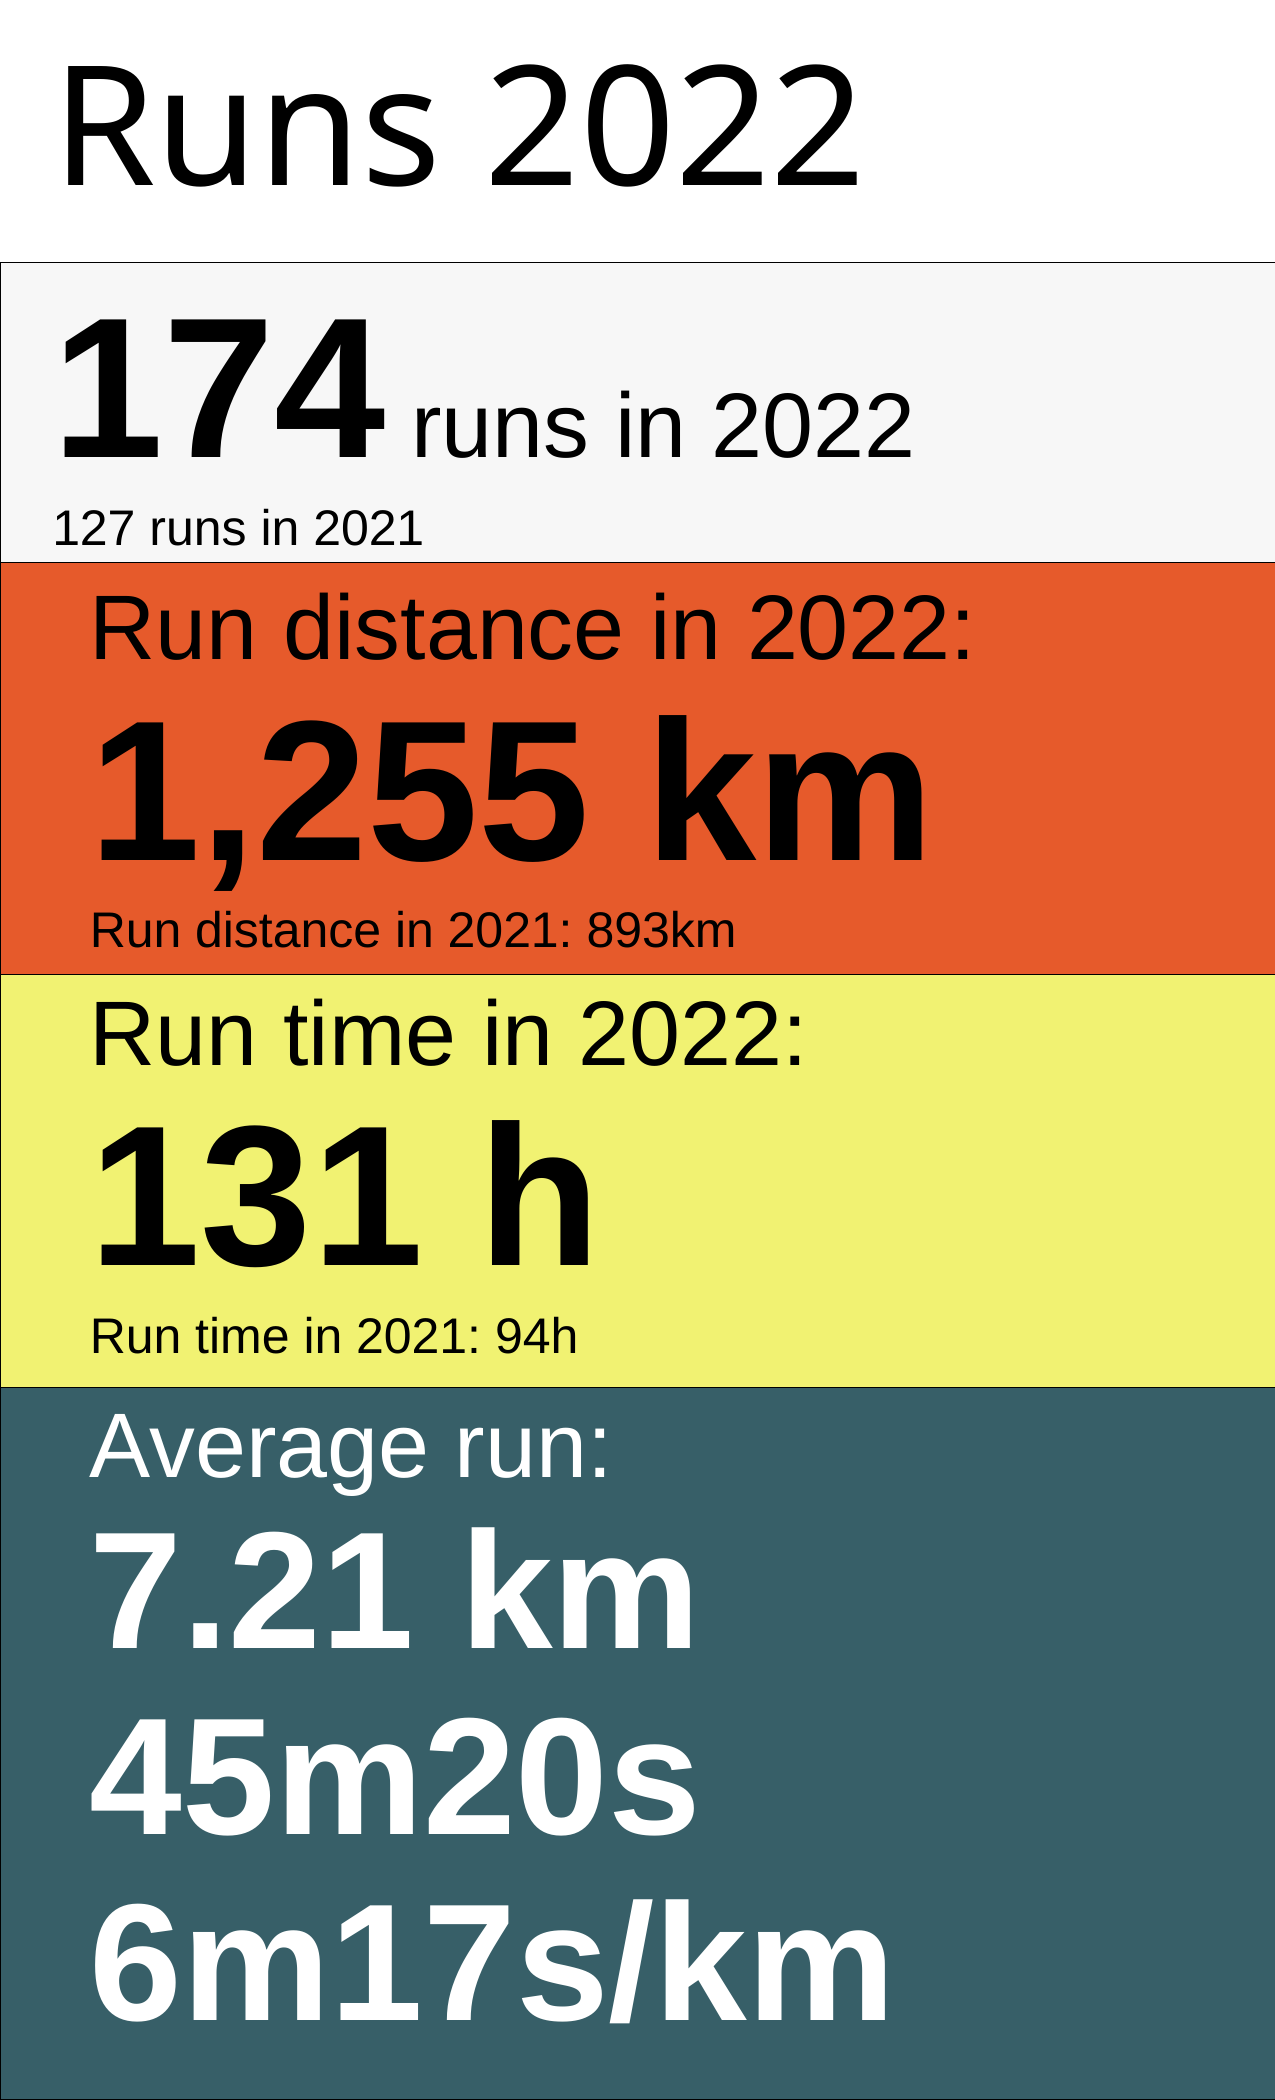

Runs 2022
174 runs in 2022
127 runs in 2021
Run distance in 2022: 1,255 km
Run distance in 2021: 893km
Run time in 2022:
131 h
Run time in 2021: 94h
Average run:
7.21 km
45m20s
6m17s/km